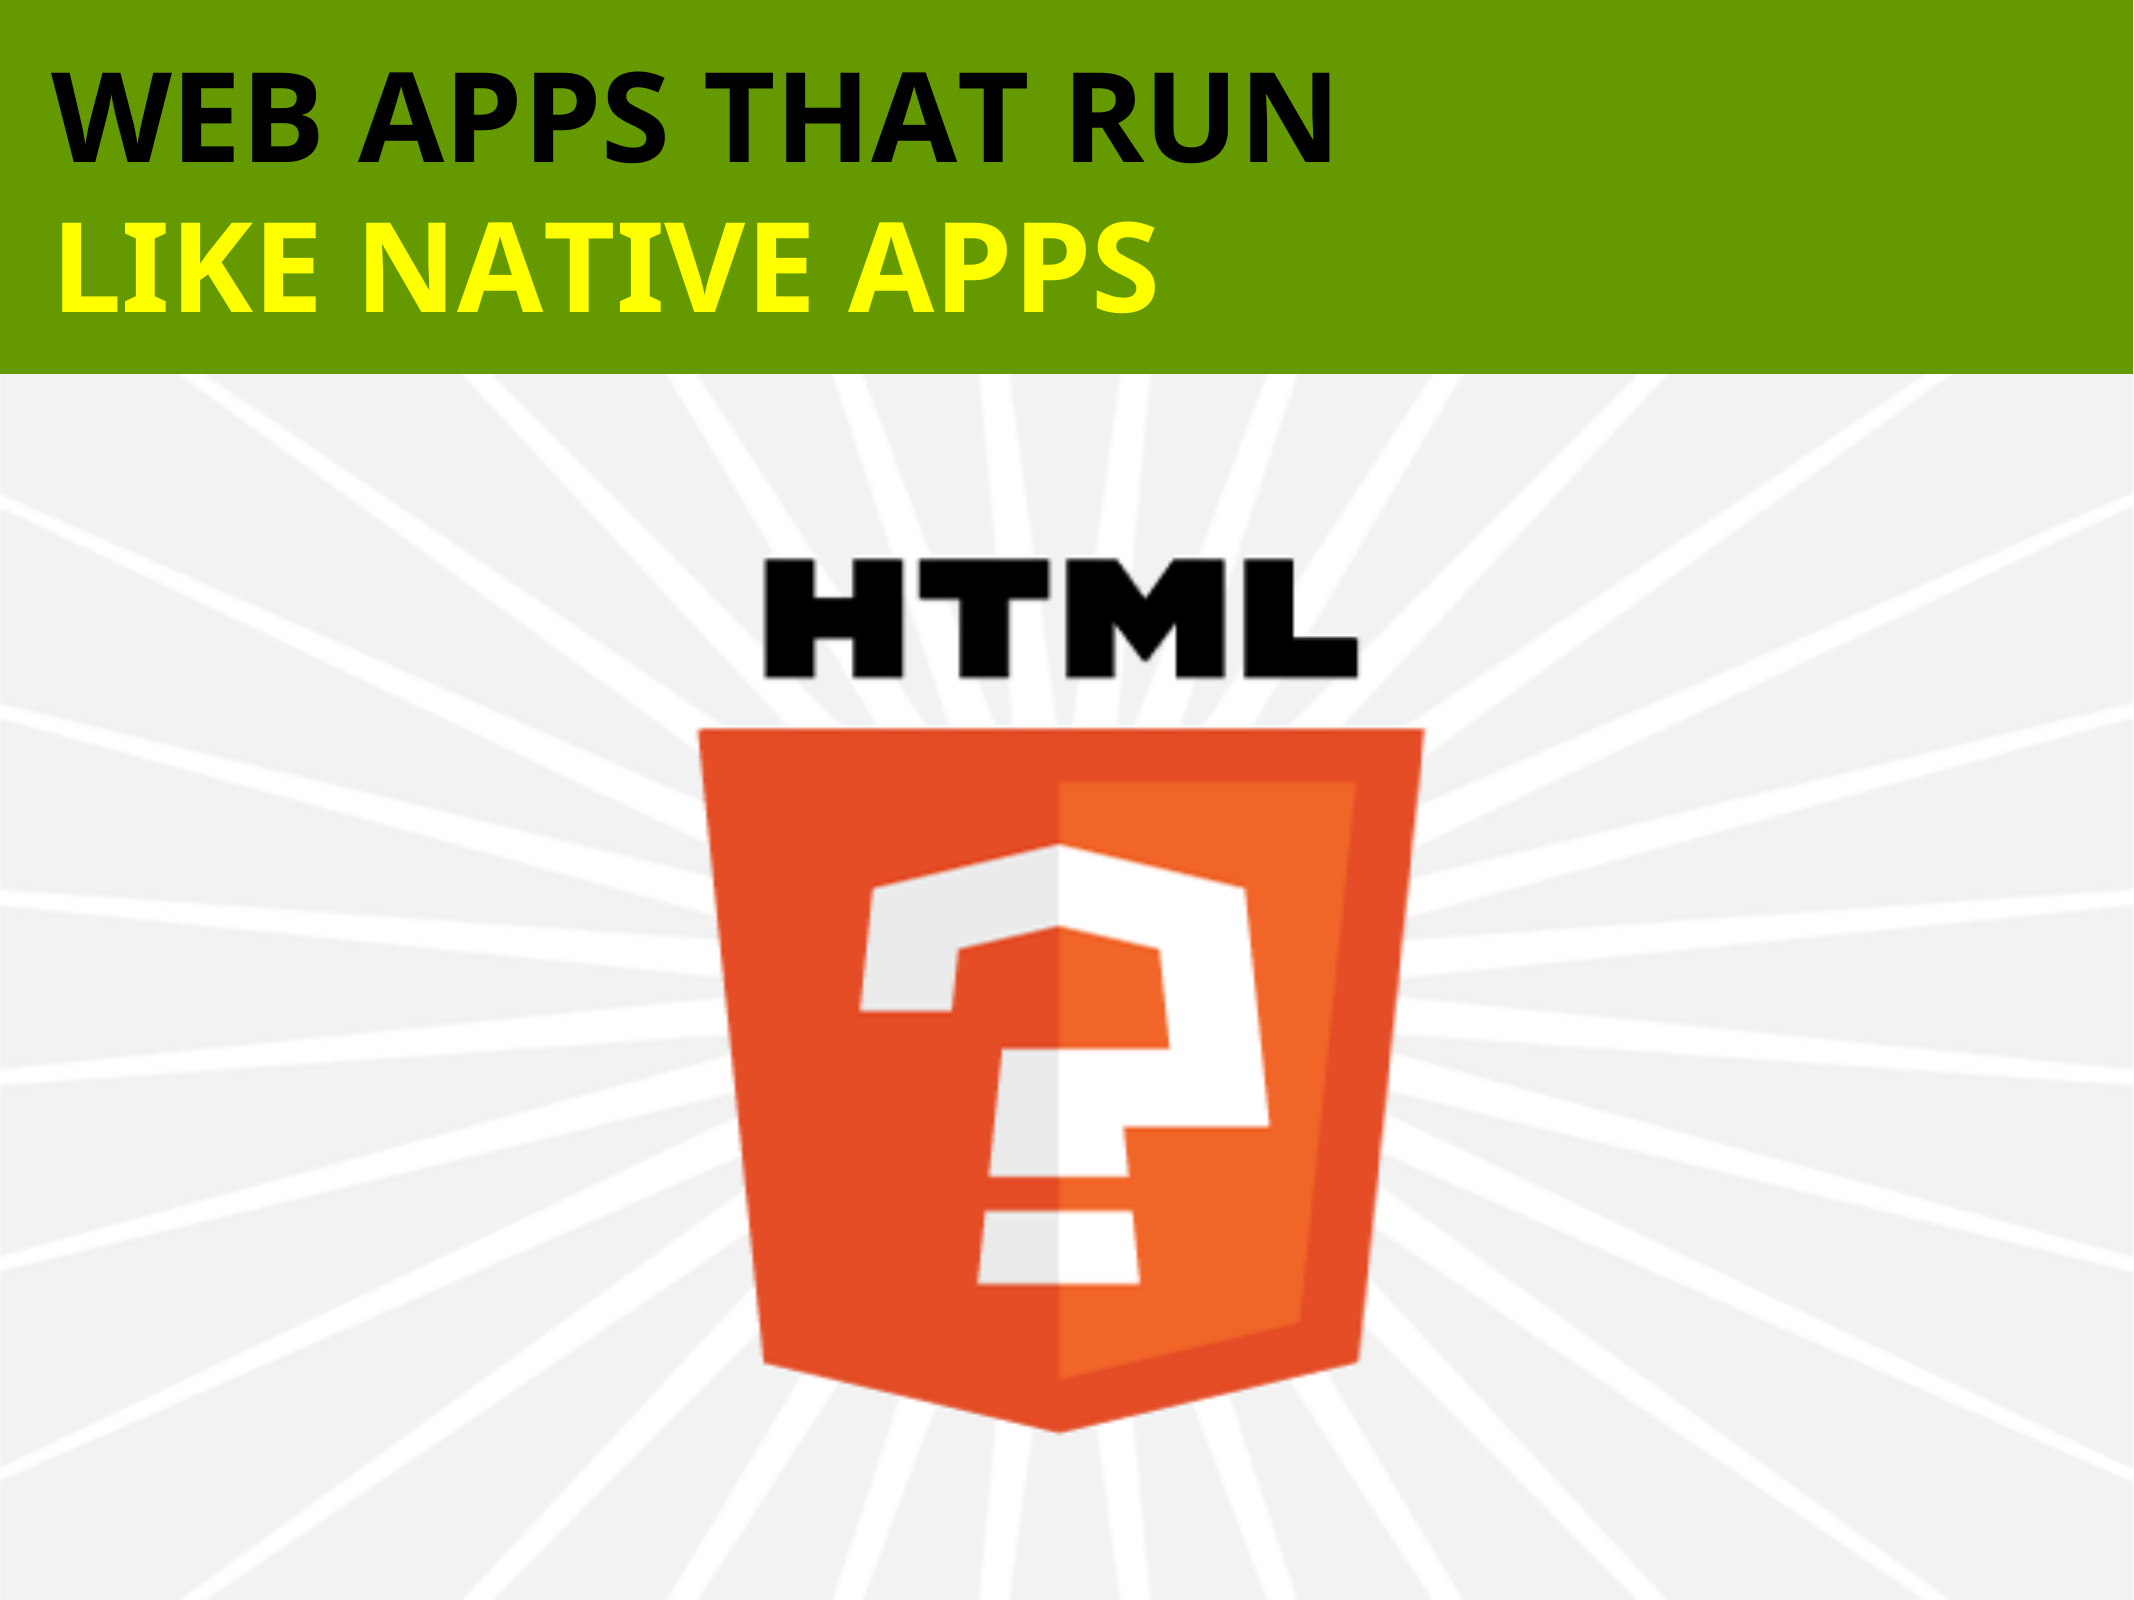

WEB APPS THAT RUN
LIKE NATIVE APPS